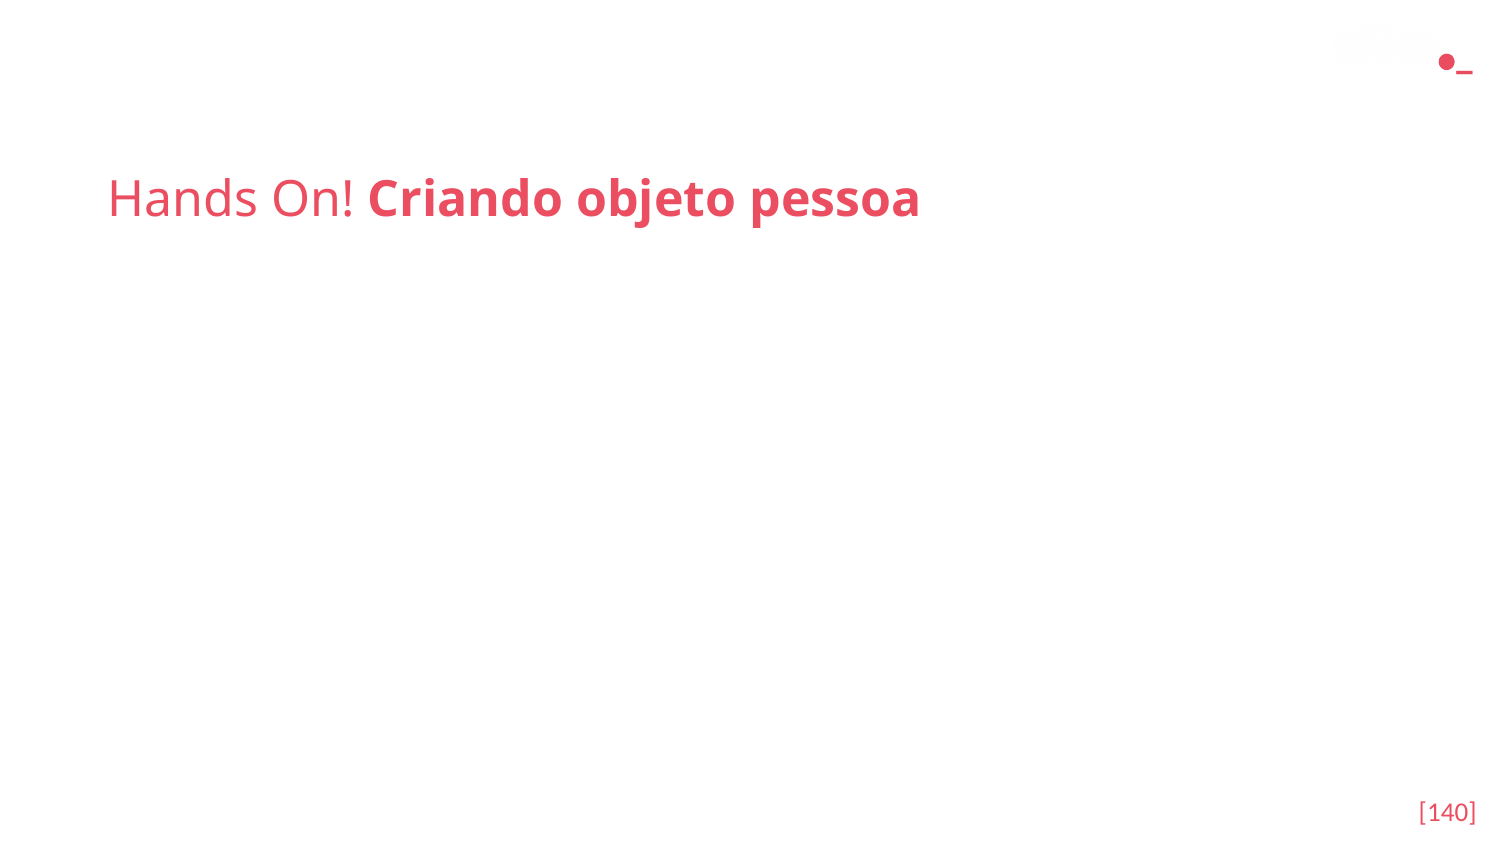

Hands On! Criando objeto pessoa
“Falar é fácil.
 Mostre-me o código!”
Linus Torvalds